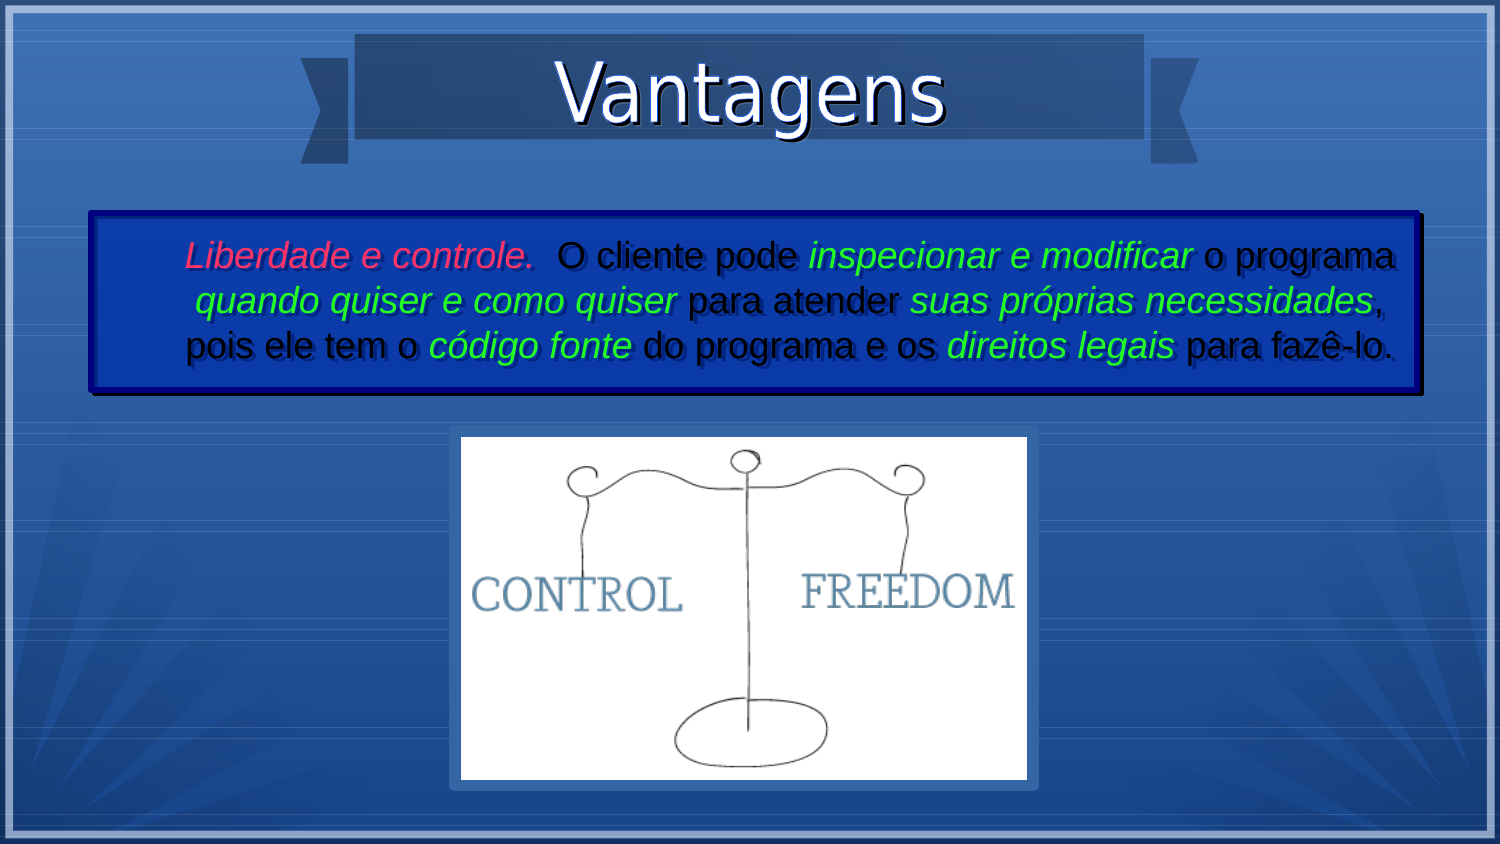

# Vantagens
Liberdade e controle. O cliente pode inspecionar e modificar o programa quando quiser e como quiser para atender suas próprias necessidades, pois ele tem o código fonte do programa e os direitos legais para fazê-lo.